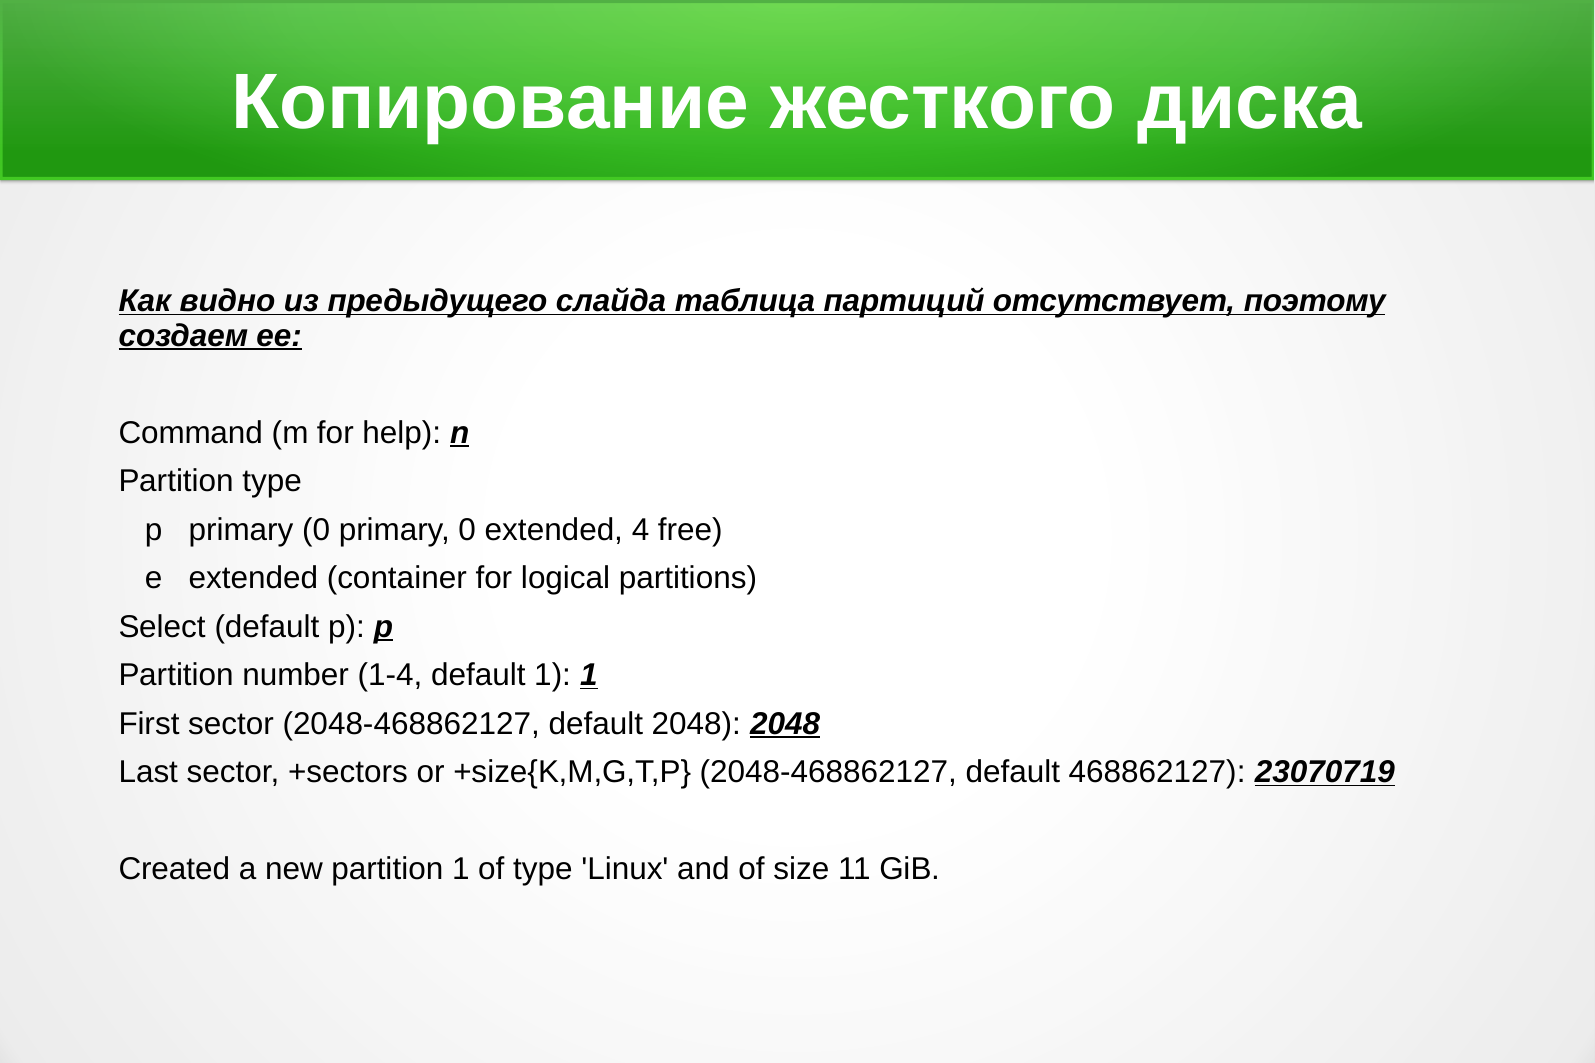

# Копирование жесткого диска
Как видно из предыдущего слайда таблица партиций отсутствует, поэтому создаем ее:
Command (m for help): n
Partition type
 p primary (0 primary, 0 extended, 4 free)
 e extended (container for logical partitions)
Select (default p): p
Partition number (1-4, default 1): 1
First sector (2048-468862127, default 2048): 2048
Last sector, +sectors or +size{K,M,G,T,P} (2048-468862127, default 468862127): 23070719
Created a new partition 1 of type 'Linux' and of size 11 GiB.